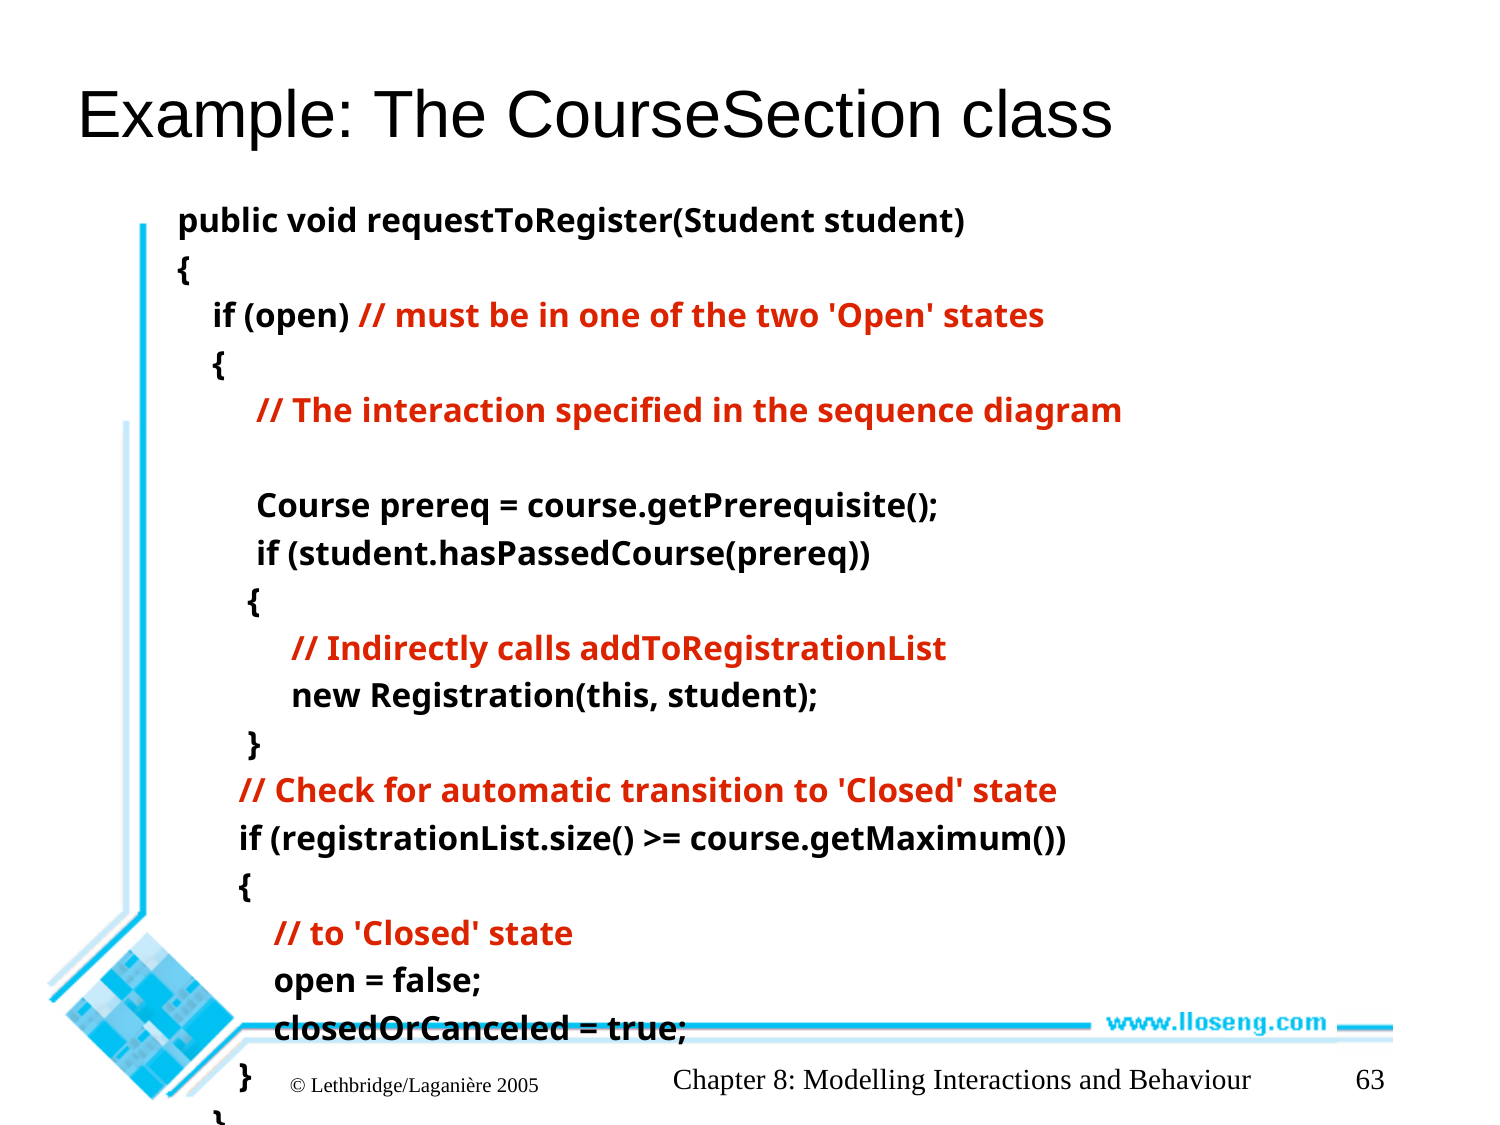

# Example: The CourseSection class
public void requestToRegister(Student student)
{
 if (open) // must be in one of the two 'Open' states
 {
 // The interaction specified in the sequence diagram
 Course prereq = course.getPrerequisite();
 if (student.hasPassedCourse(prereq))
 {
 // Indirectly calls addToRegistrationList
 new Registration(this, student);
 }
 // Check for automatic transition to 'Closed' state
 if (registrationList.size() >= course.getMaximum())
 {
 // to 'Closed' state
 open = false;
 closedOrCanceled = true;
 }
 }
}
Chapter 8: Modelling Interactions and Behaviour
© Lethbridge/Laganière 2005